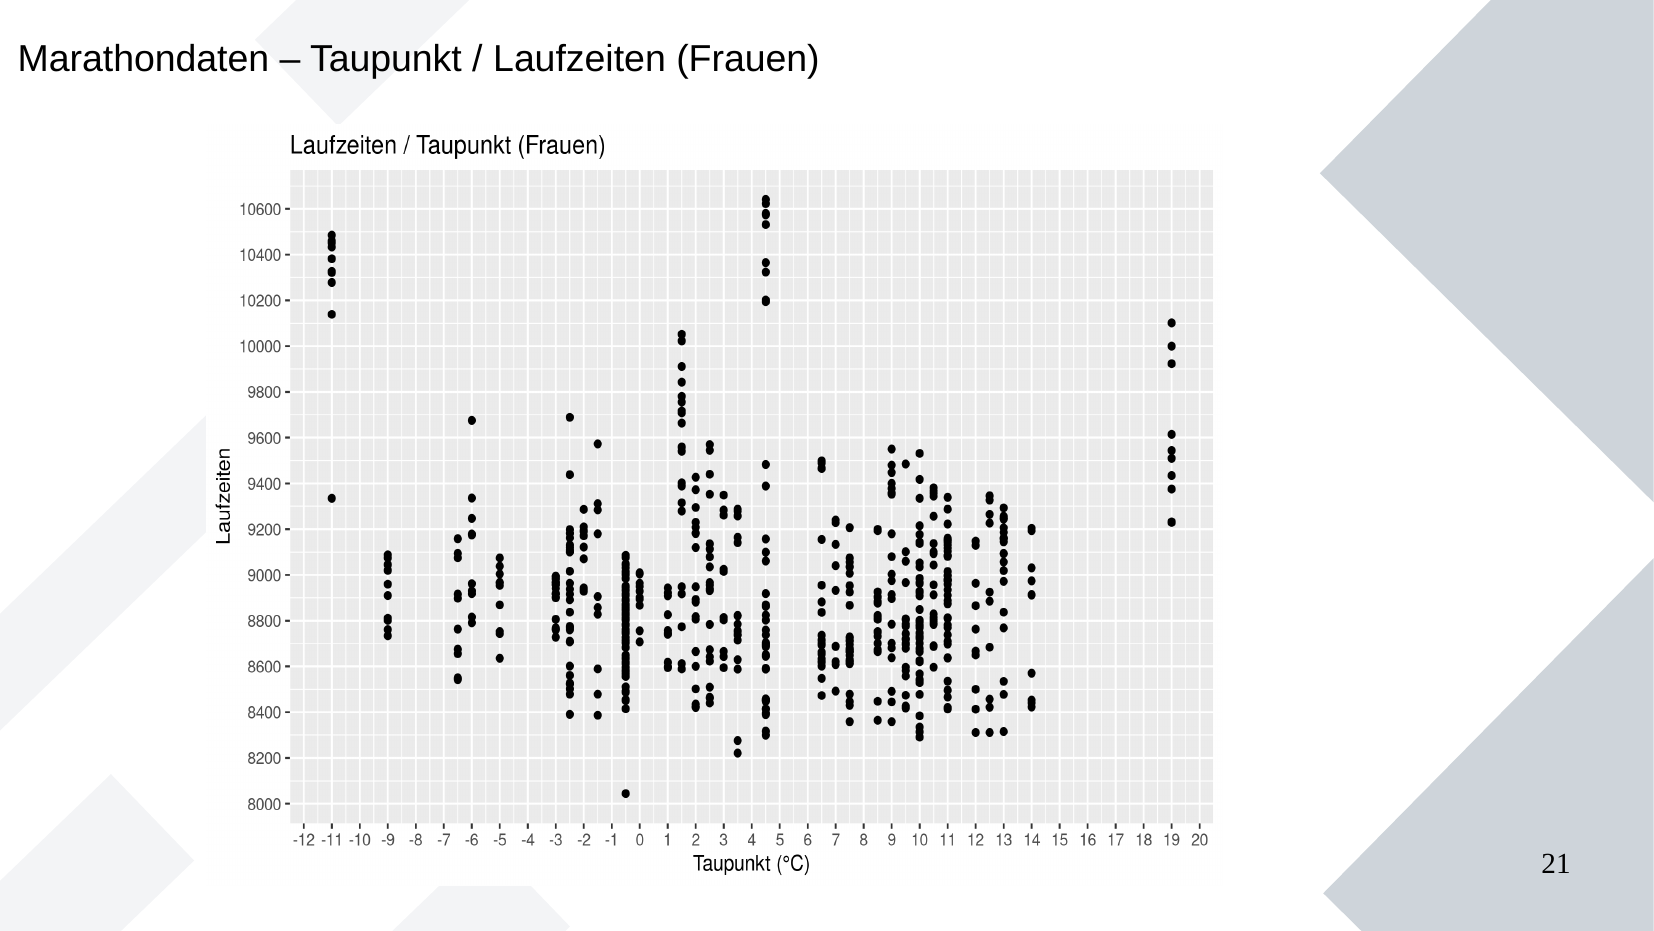

# Marathondaten – Taupunkt / Laufzeiten (Frauen)
21